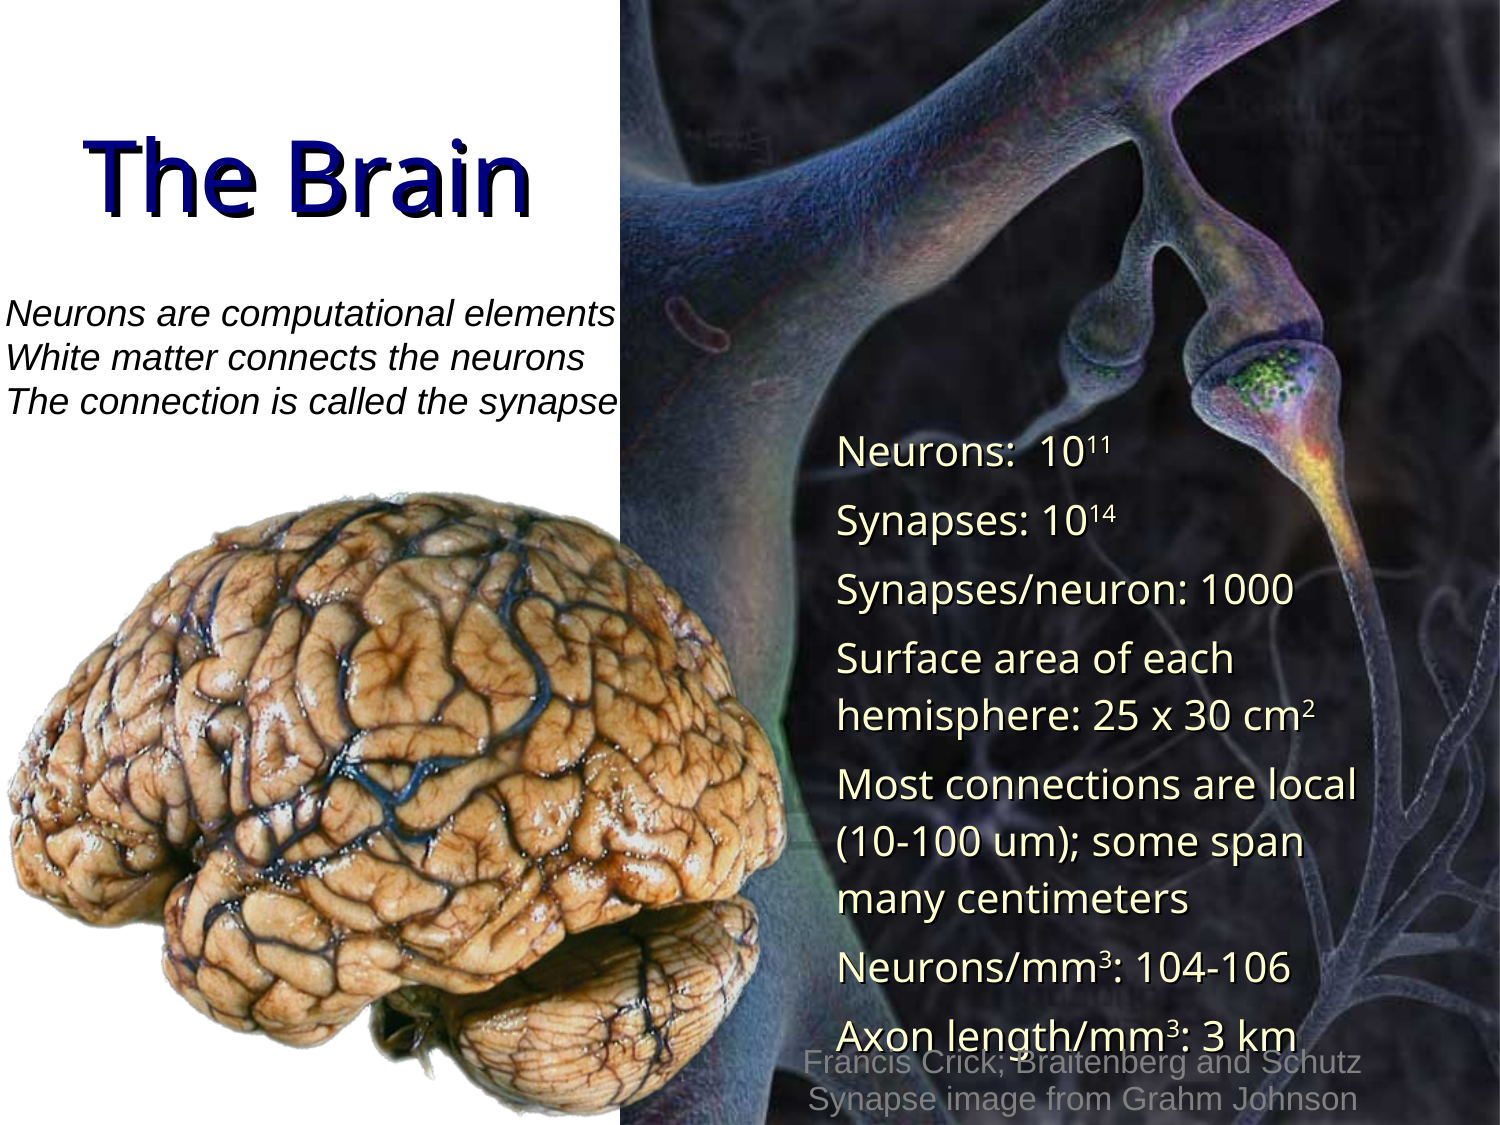

# The Brain
Neurons are computational elements
White matter connects the neurons
The connection is called the synapse
Neurons: 1011
Synapses: 1014
Synapses/neuron: 1000
Surface area of each hemisphere: 25 x 30 cm2
Most connections are local (10-100 um); some span many centimeters
Neurons/mm3: 104-106
Axon length/mm3: 3 km
2
Francis Crick; Braitenberg and Schutz
Synapse image from Grahm Johnson